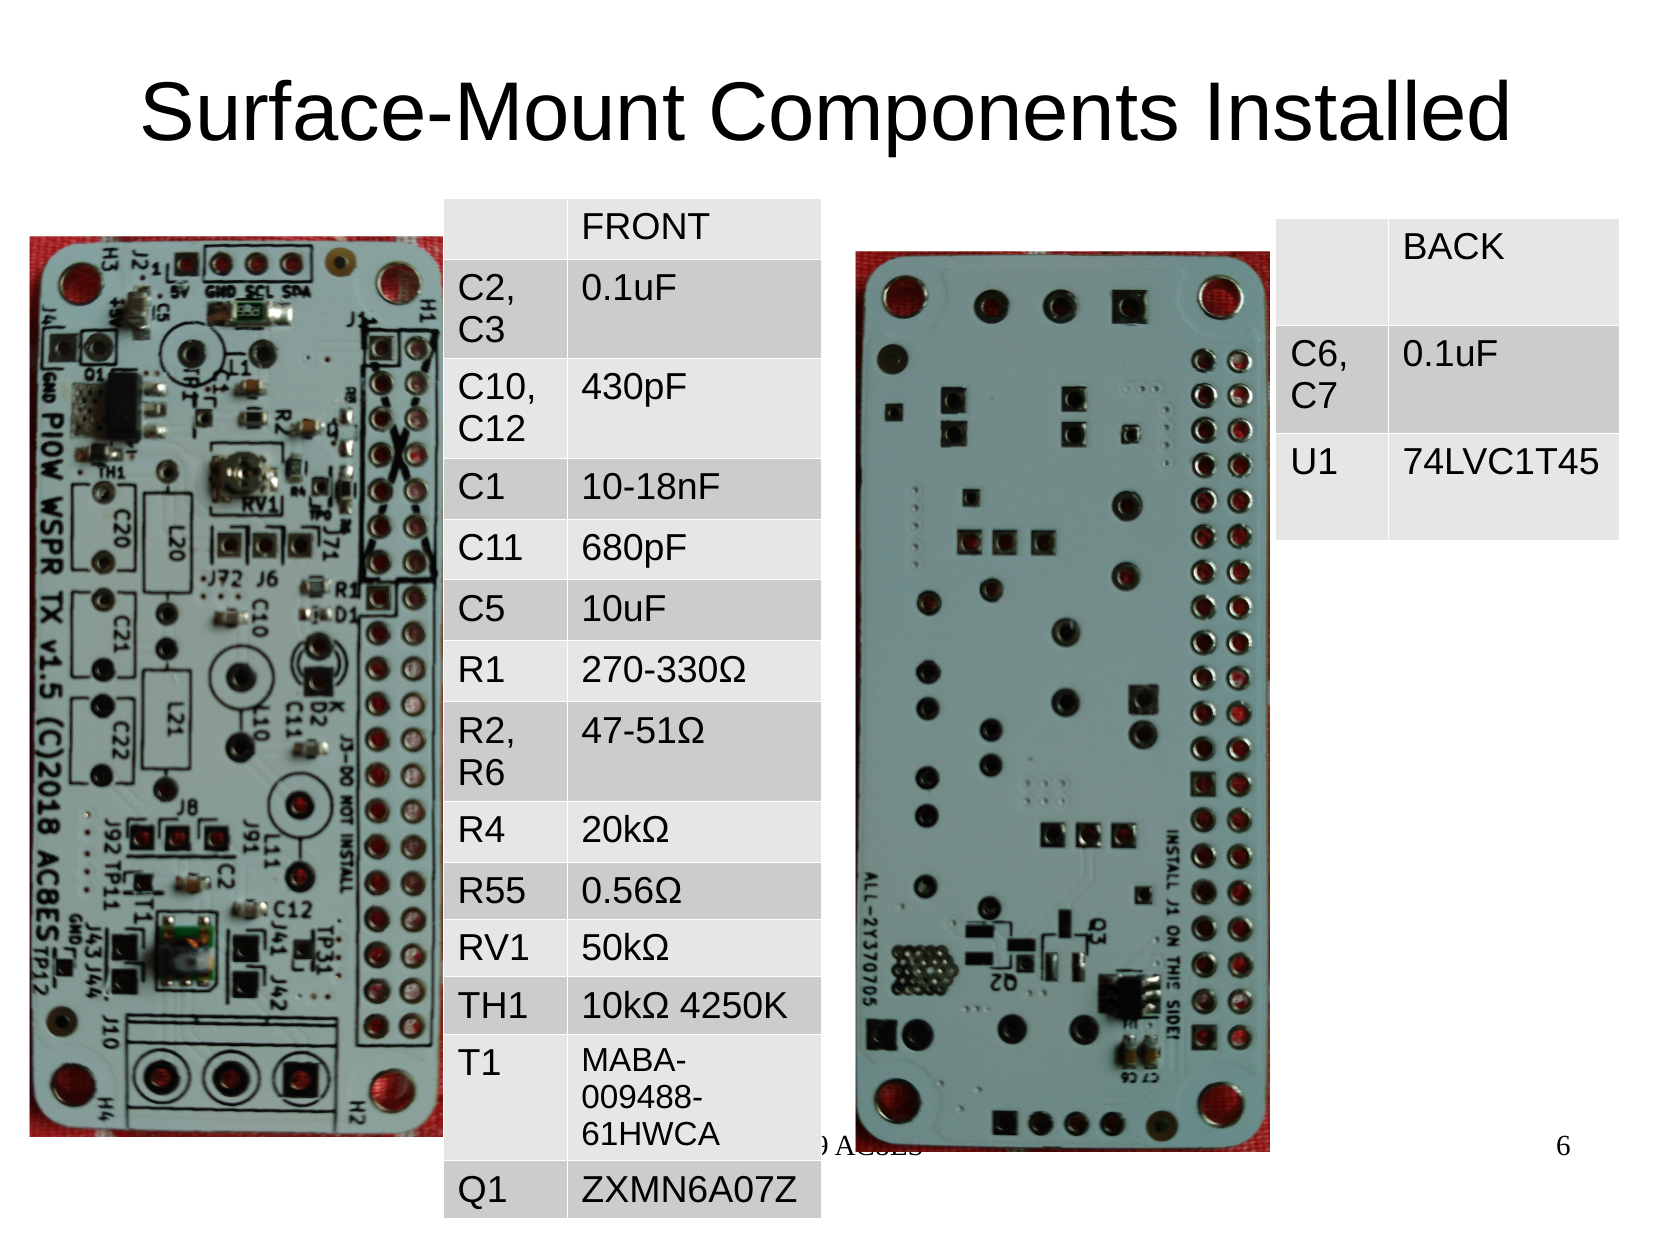

# Surface-Mount Components Installed
| | FRONT |
| --- | --- |
| C2, C3 | 0.1uF |
| C10, C12 | 430pF |
| C1 | 10-18nF |
| C11 | 680pF |
| C5 | 10uF |
| R1 | 270-330Ω |
| R2, R6 | 47-51Ω |
| R4 | 20kΩ |
| R55 | 0.56Ω |
| RV1 | 50kΩ |
| TH1 | 10kΩ 4250K |
| T1 | MABA-009488-61HWCA |
| Q1 | ZXMN6A07Z |
| | BACK |
| --- | --- |
| C6, C7 | 0.1uF |
| U1 | 74LVC1T45 |
(C)2019 AC8ES
6